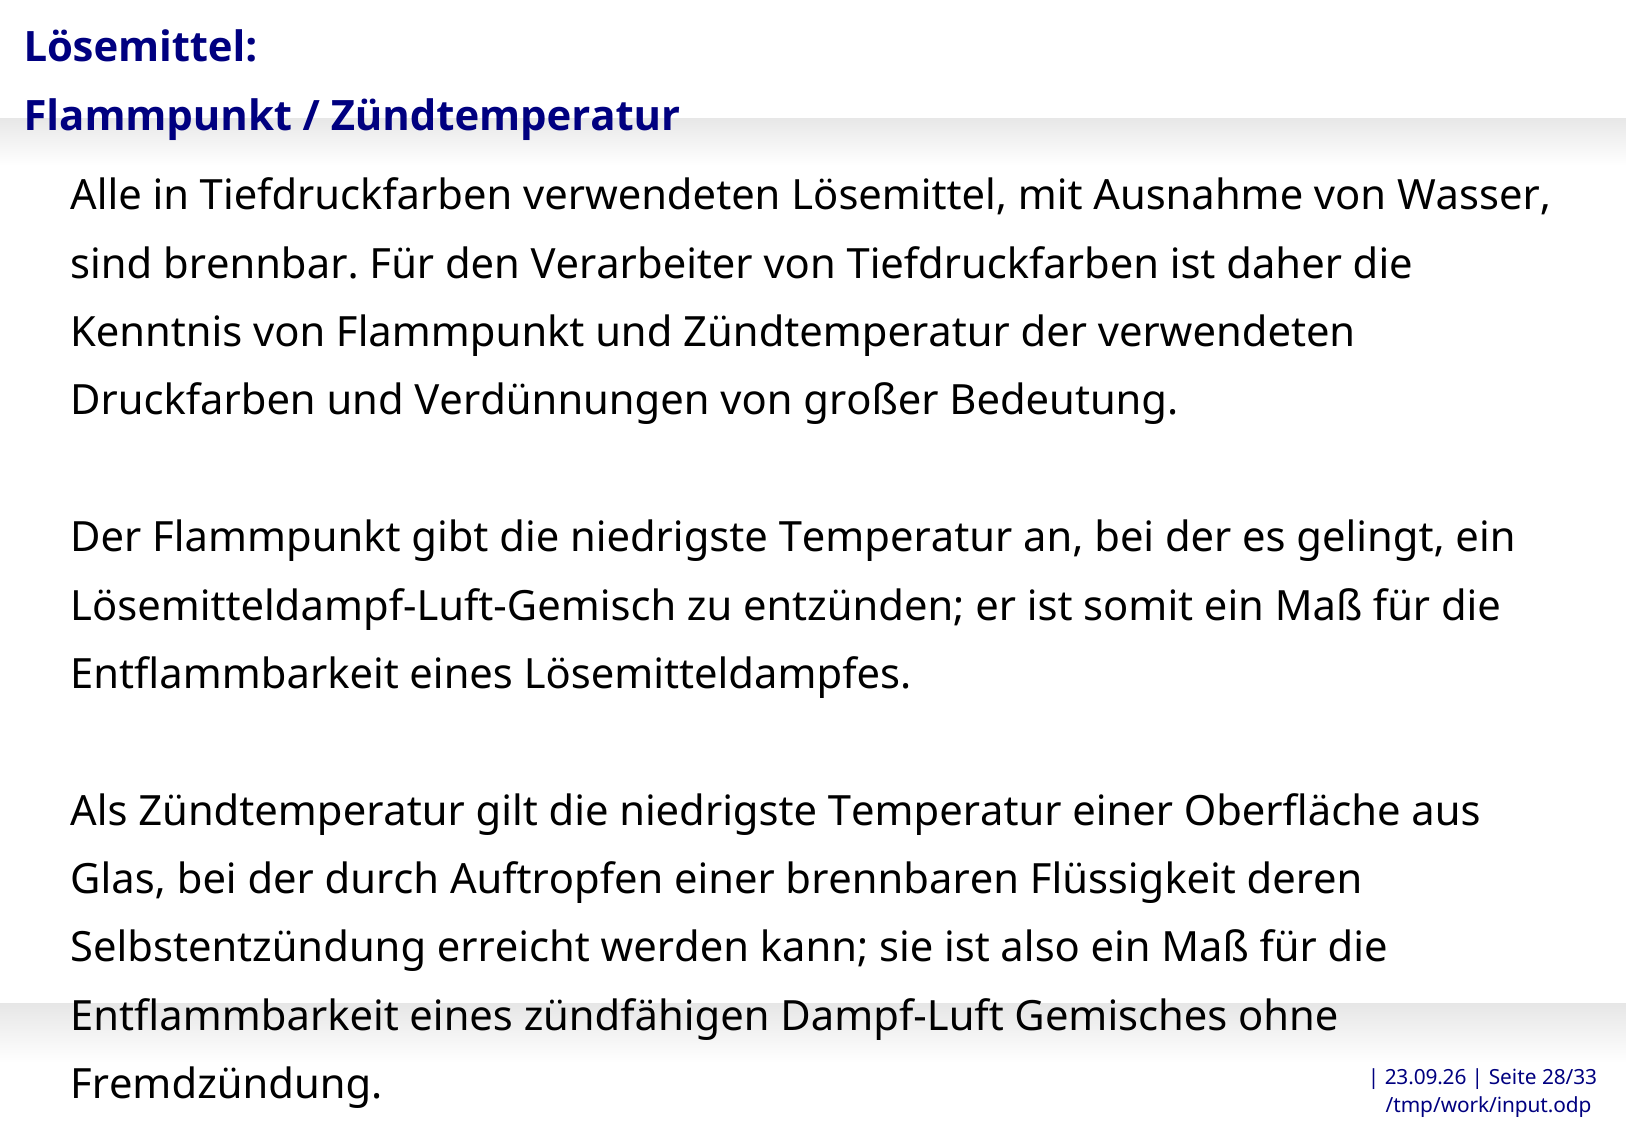

# Lösemittel: Flammpunkt / Zündtemperatur
Alle in Tiefdruckfarben verwendeten Lösemittel, mit Ausnahme von Wasser, sind brennbar. Für den Verarbeiter von Tiefdruckfarben ist daher die Kenntnis von Flammpunkt und Zündtemperatur der verwendeten Druckfarben und Verdünnungen von großer Bedeutung.
Der Flammpunkt gibt die niedrigste Temperatur an, bei der es gelingt, ein Lösemitteldampf-Luft-Gemisch zu entzünden; er ist somit ein Maß für die Entflammbarkeit eines Lösemitteldampfes.
Als Zündtemperatur gilt die niedrigste Temperatur einer Oberfläche aus Glas, bei der durch Auftropfen einer brennbaren Flüssigkeit deren Selbstentzündung erreicht werden kann; sie ist also ein Maß für die Entflammbarkeit eines zündfähigen Dampf-Luft Gemisches ohne Fremdzündung.